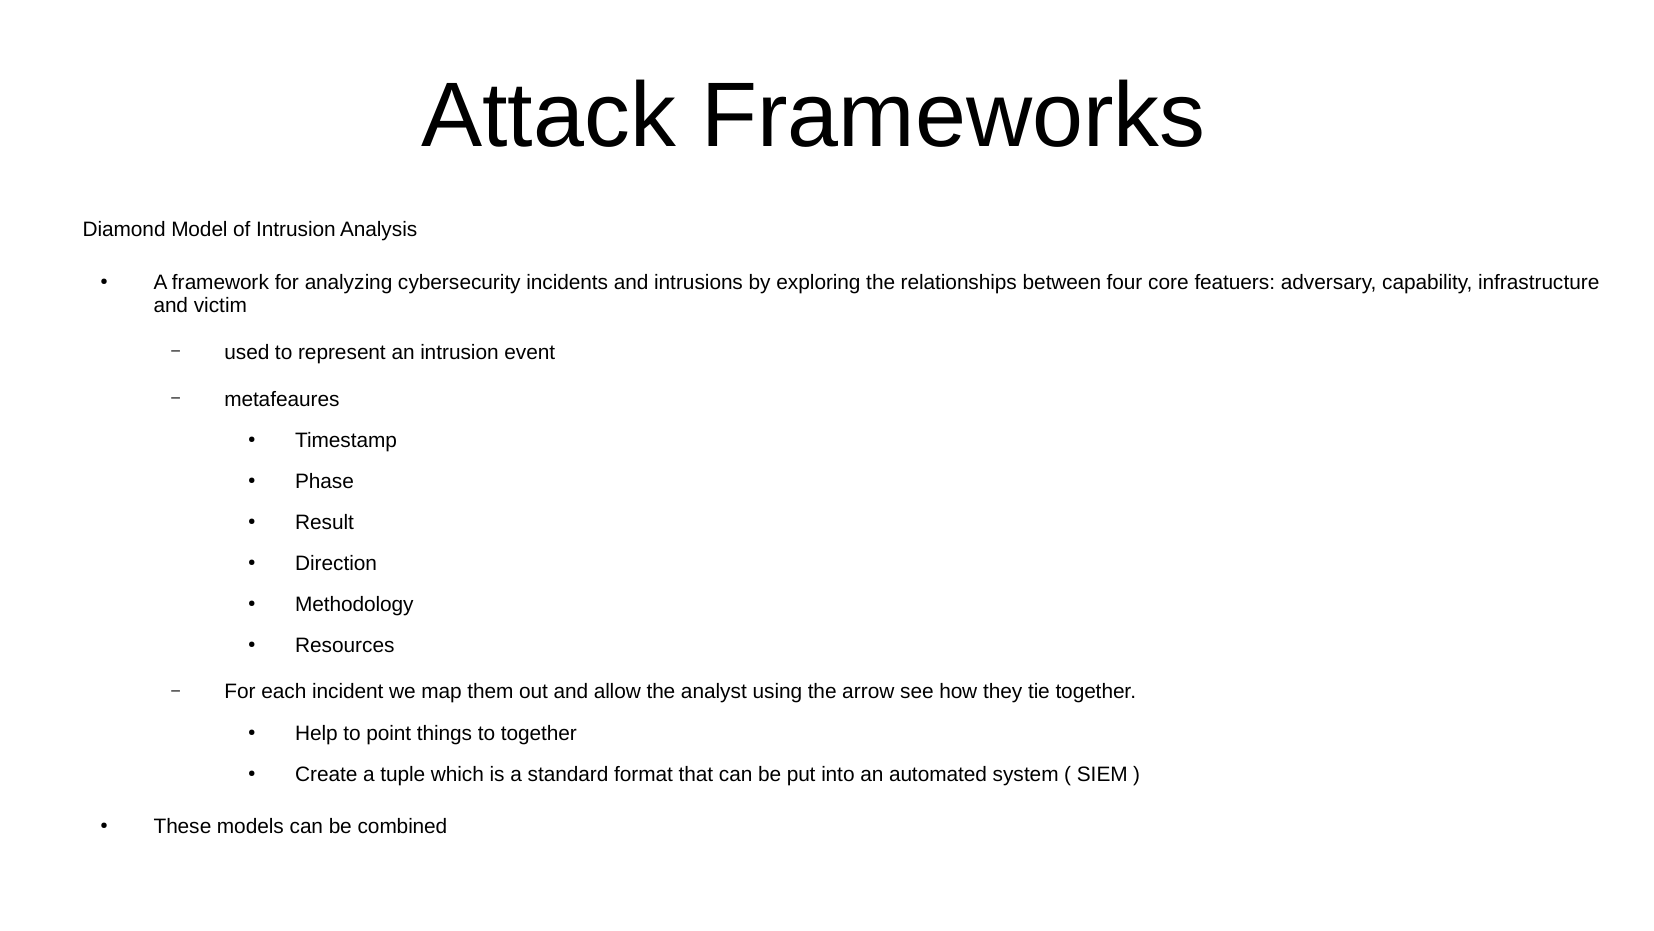

# Attack Frameworks
Diamond Model of Intrusion Analysis
A framework for analyzing cybersecurity incidents and intrusions by exploring the relationships between four core featuers: adversary, capability, infrastructure and victim
used to represent an intrusion event
metafeaures
Timestamp
Phase
Result
Direction
Methodology
Resources
For each incident we map them out and allow the analyst using the arrow see how they tie together.
Help to point things to together
Create a tuple which is a standard format that can be put into an automated system ( SIEM )
These models can be combined